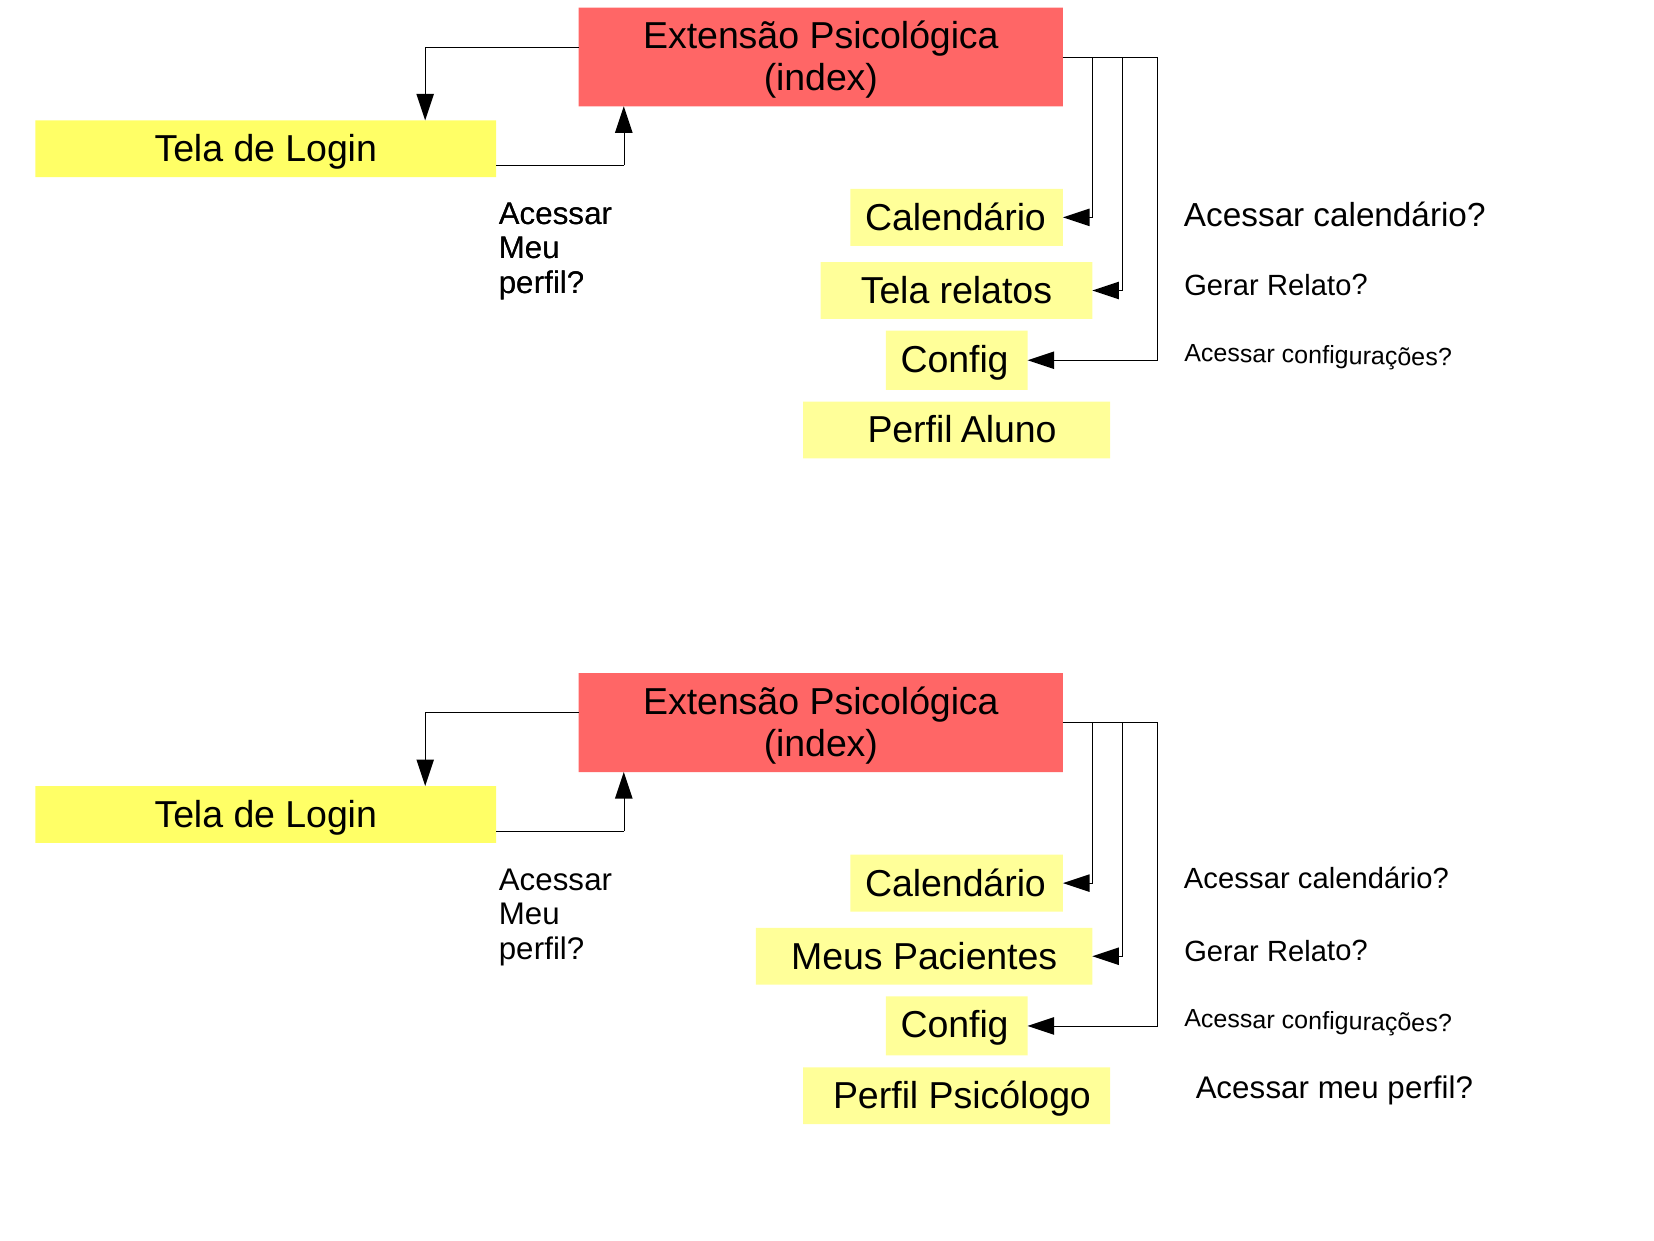

Extensão Psicológica
(index)
Tela de Login
Acessar
Meu perfil?
Acessar
Meu perfil?
Calendário
Acessar calendário?
Gerar Relato?
Tela relatos
Config
Acessar configurações?
 Perfil Aluno
Extensão Psicológica
(index)
Tela de Login
Acessar
Meu perfil?
Calendário
Acessar calendário?
Gerar Relato?
Meus Pacientes
Config
Acessar configurações?
Acessar meu perfil?
 Perfil Psicólogo